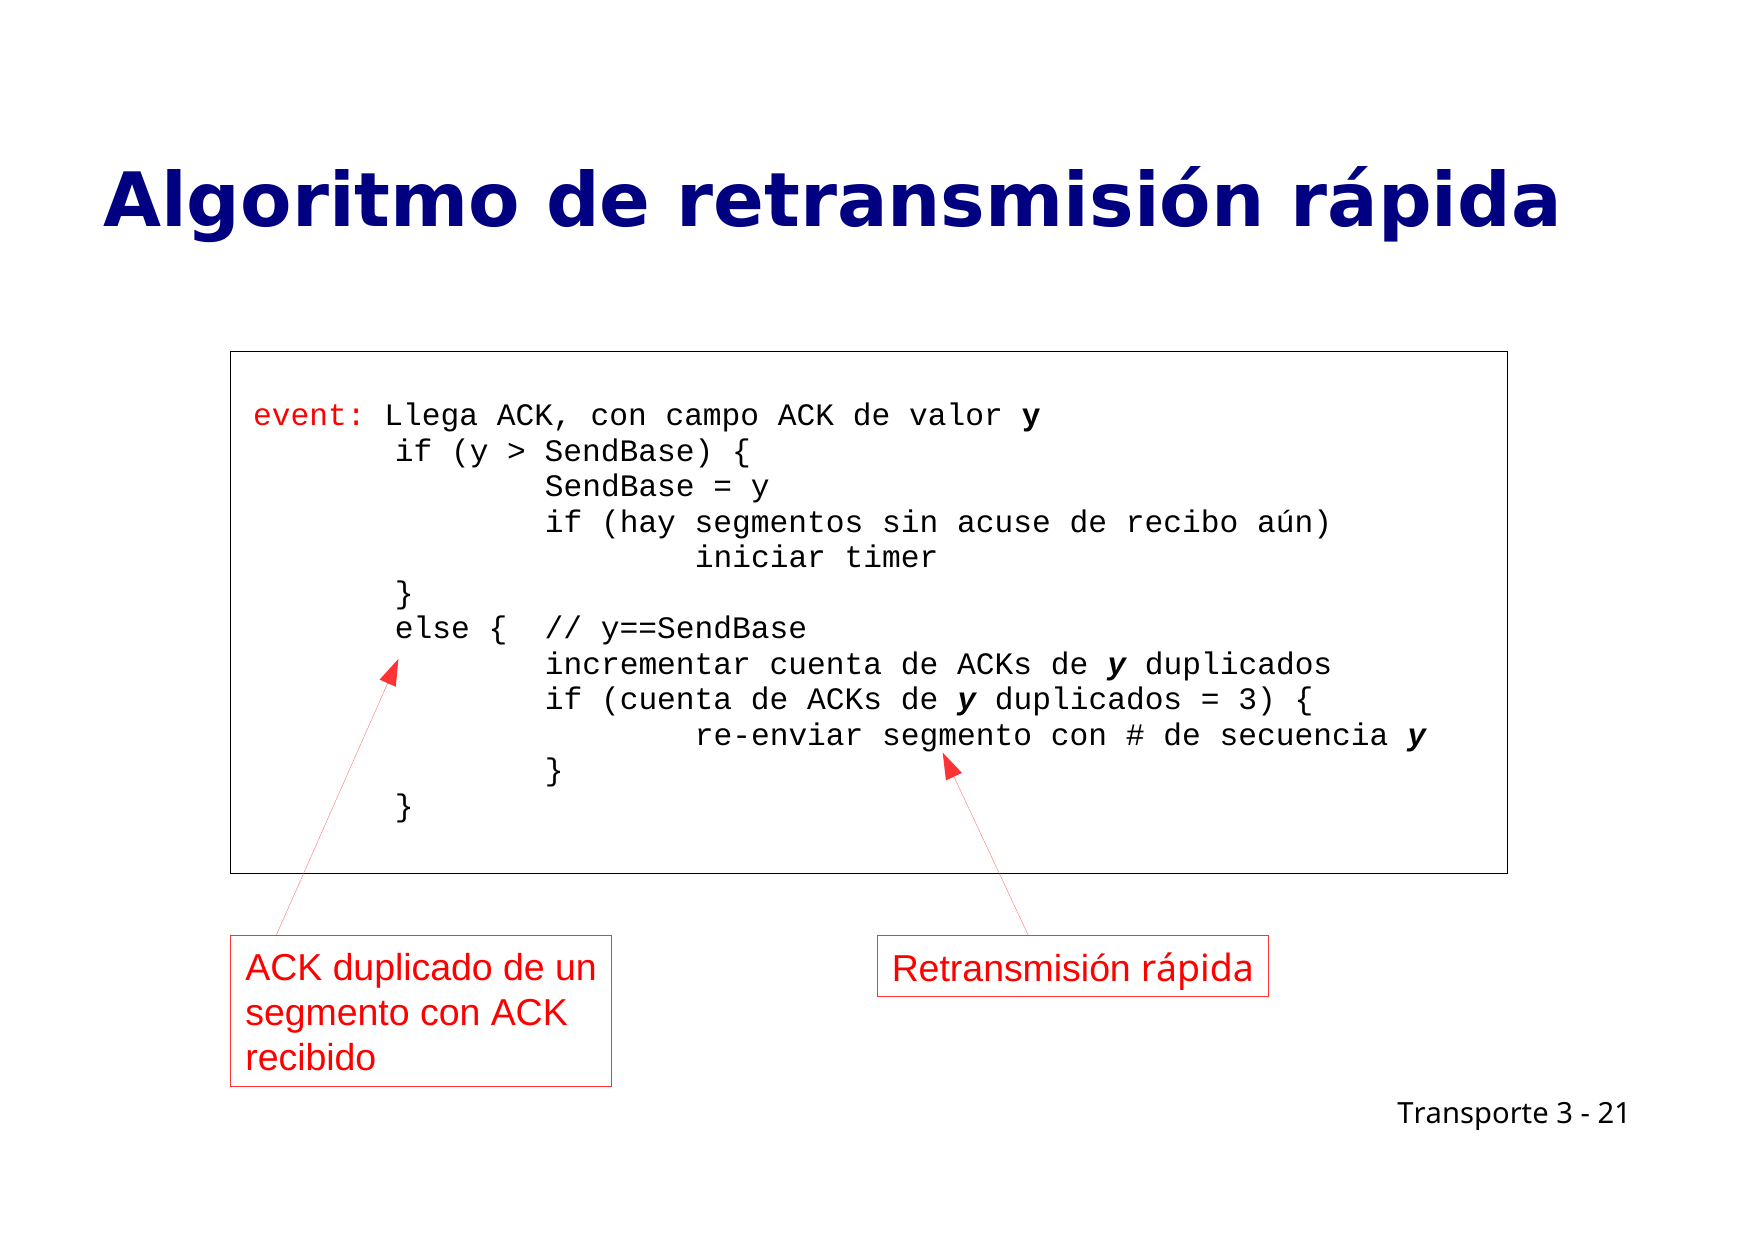

# Algoritmo de retransmisión rápida
 event: Llega ACK, con campo ACK de valor y
	if (y > SendBase) {
 		SendBase = y
 	if (hay segmentos sin acuse de recibo aún)
 		iniciar timer
	}
 	else { // y==SendBase
 	incrementar cuenta de ACKs de y duplicados
 	if (cuenta de ACKs de y duplicados = 3) {
 		re-enviar segmento con # de secuencia y
 }
	}
ACK duplicado de un
segmento con ACK
recibido
Retransmisión rápida